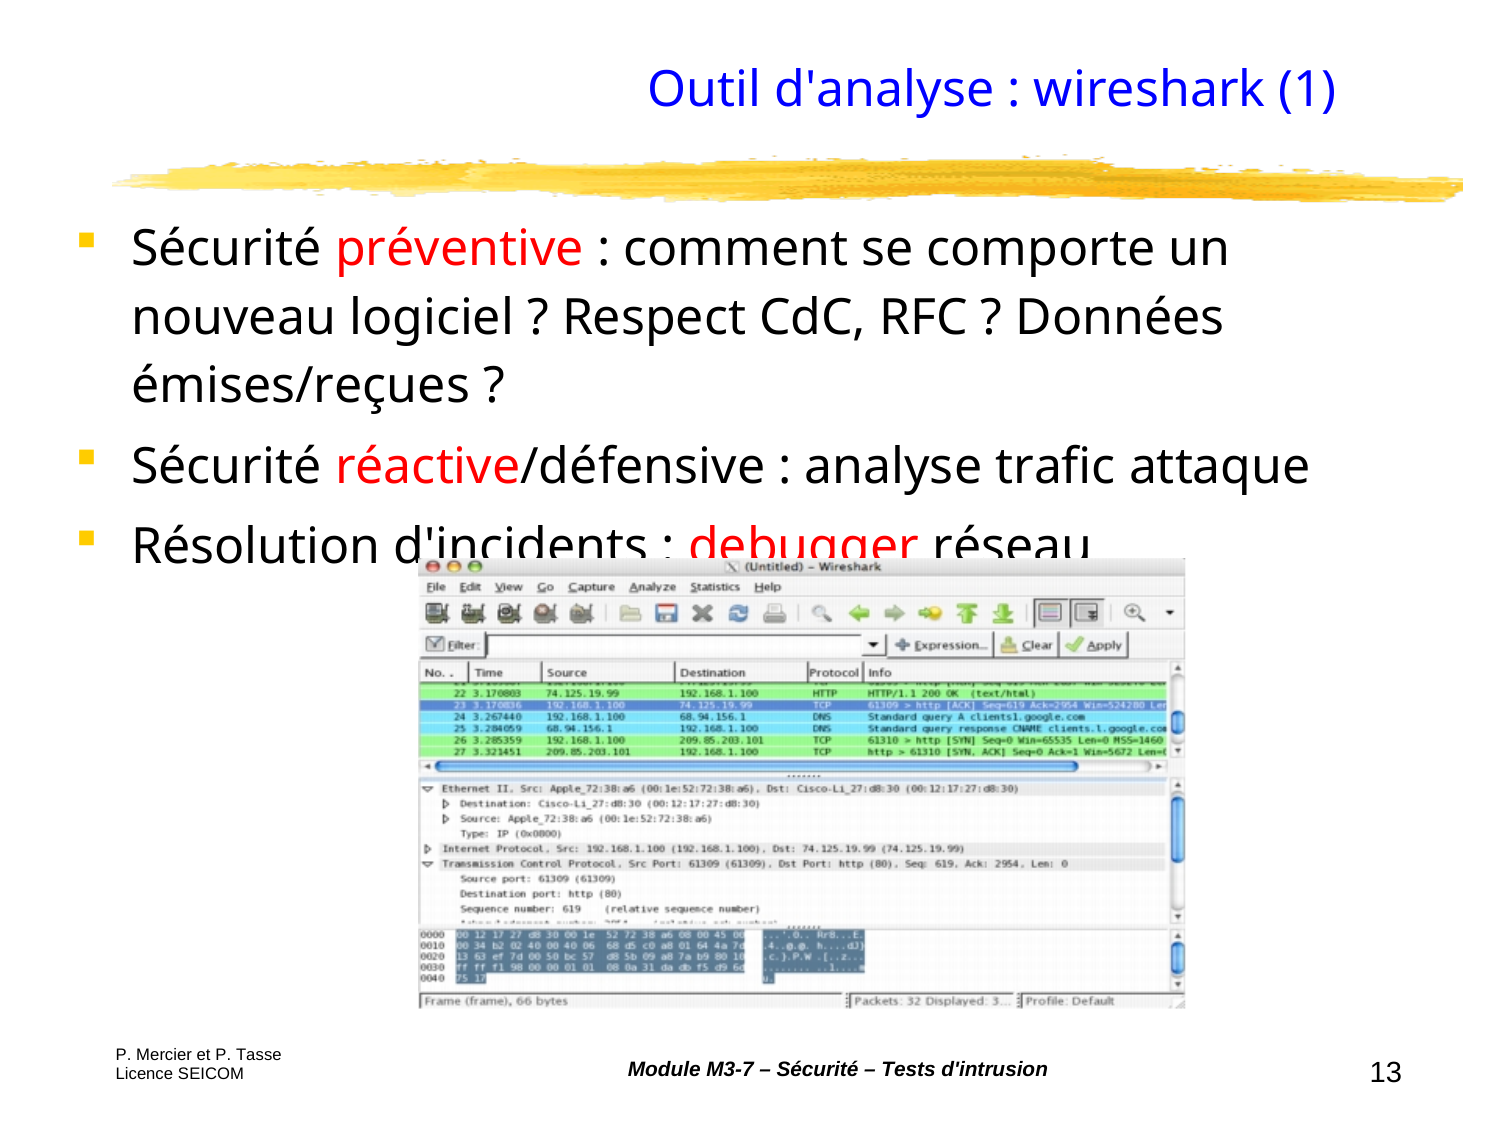

# Outil d'analyse : wireshark (1)
Sécurité préventive : comment se comporte un nouveau logiciel ? Respect CdC, RFC ? Données émises/reçues ?
Sécurité réactive/défensive : analyse trafic attaque
Résolution d'incidents : debugger réseau
13